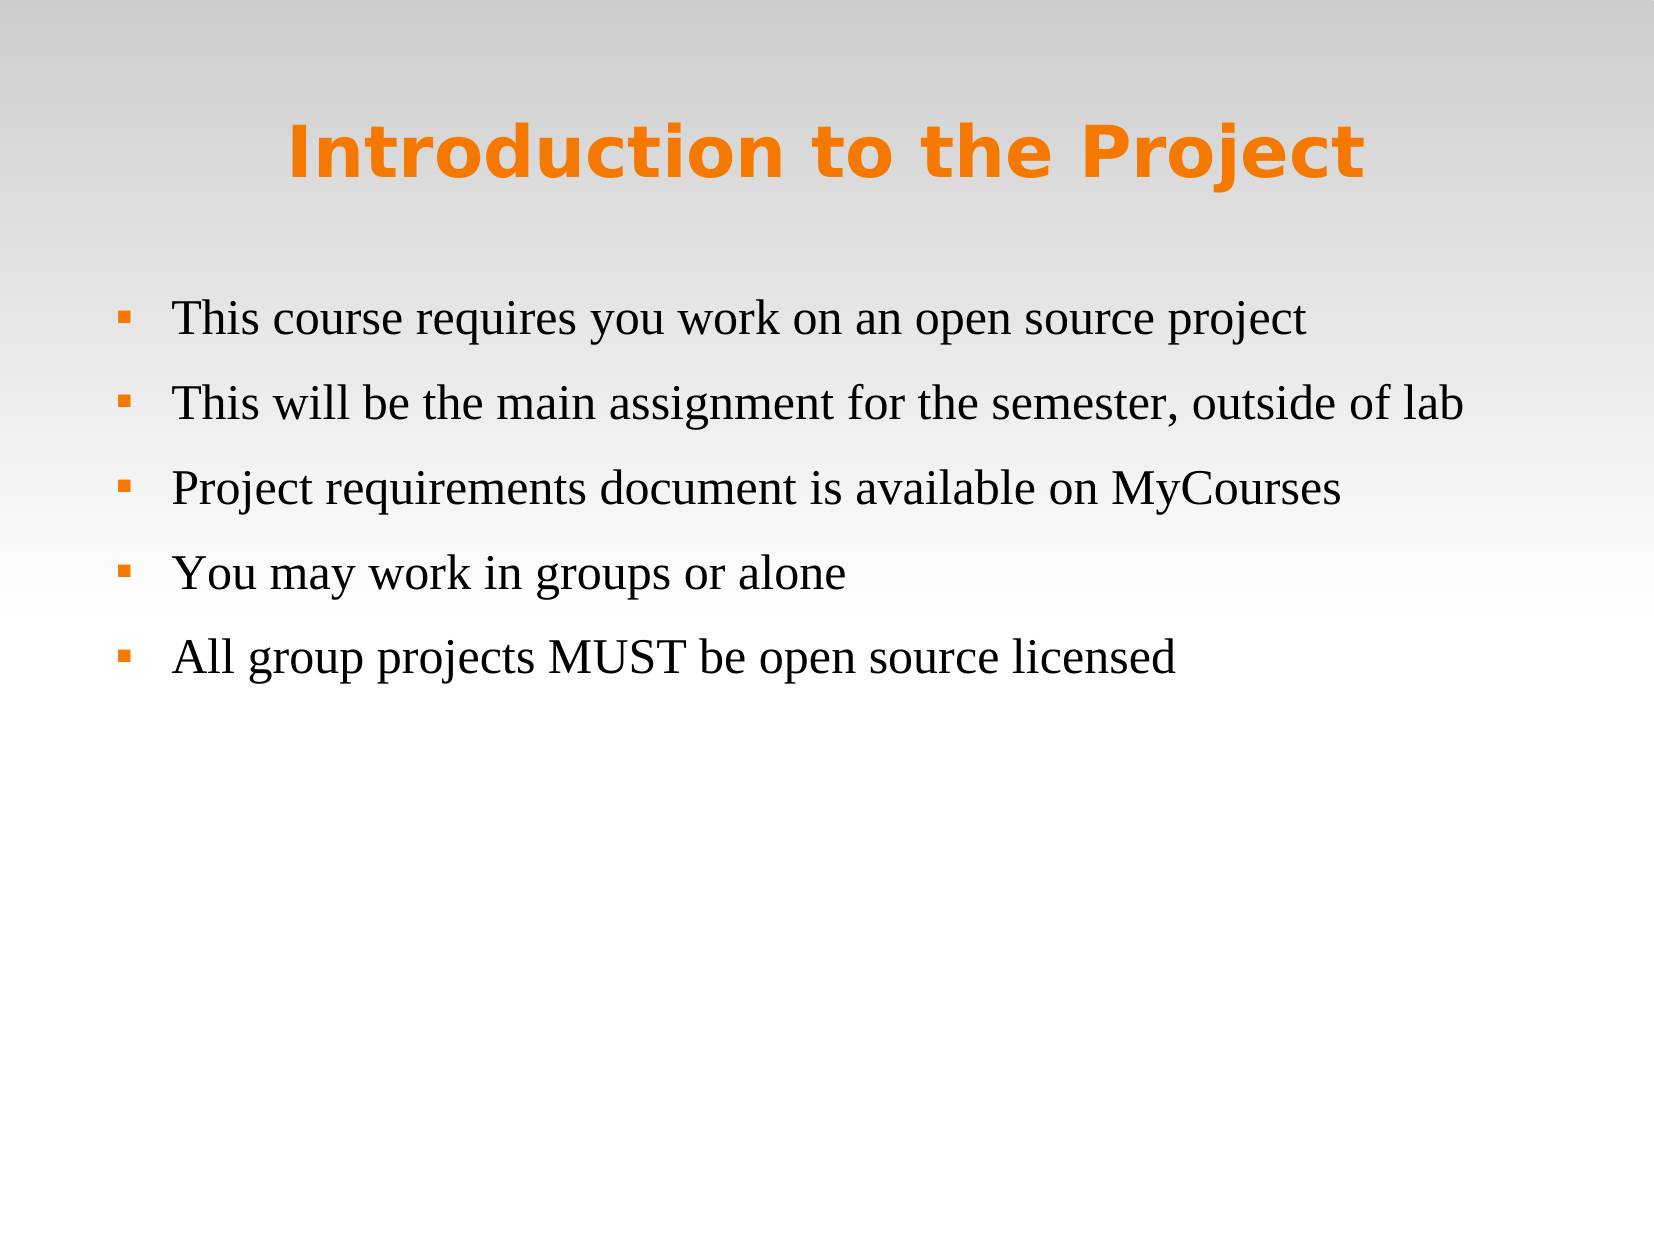

# Introduction to the Project
This course requires you work on an open source project
This will be the main assignment for the semester, outside of lab
Project requirements document is available on MyCourses
You may work in groups or alone
All group projects MUST be open source licensed